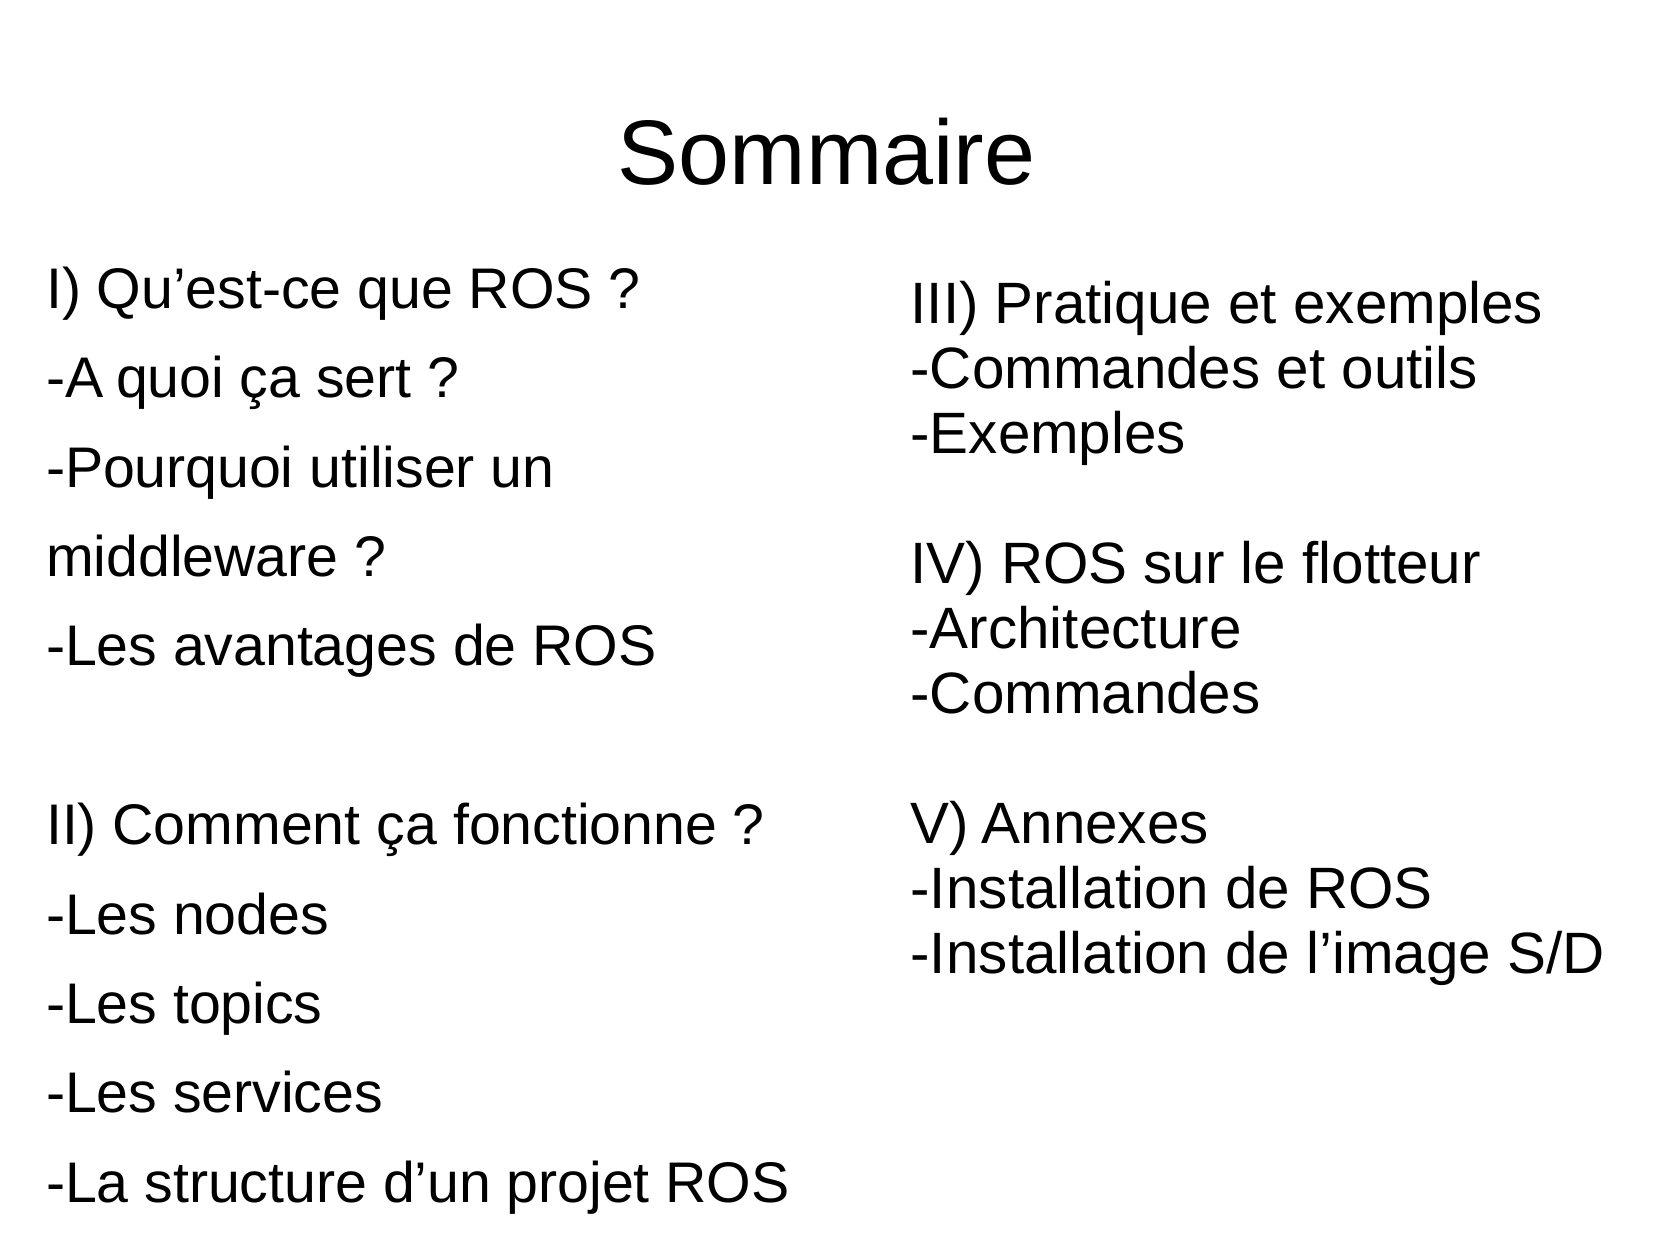

# Sommaire
I) Qu’est-ce que ROS ?
-A quoi ça sert ?
-Pourquoi utiliser un
middleware ?
-Les avantages de ROS
II) Comment ça fonctionne ?
-Les nodes
-Les topics
-Les services
-La structure d’un projet ROS
III) Pratique et exemples
-Commandes et outils
-Exemples
IV) ROS sur le flotteur
-Architecture
-Commandes
V) Annexes
-Installation de ROS
-Installation de l’image S/D